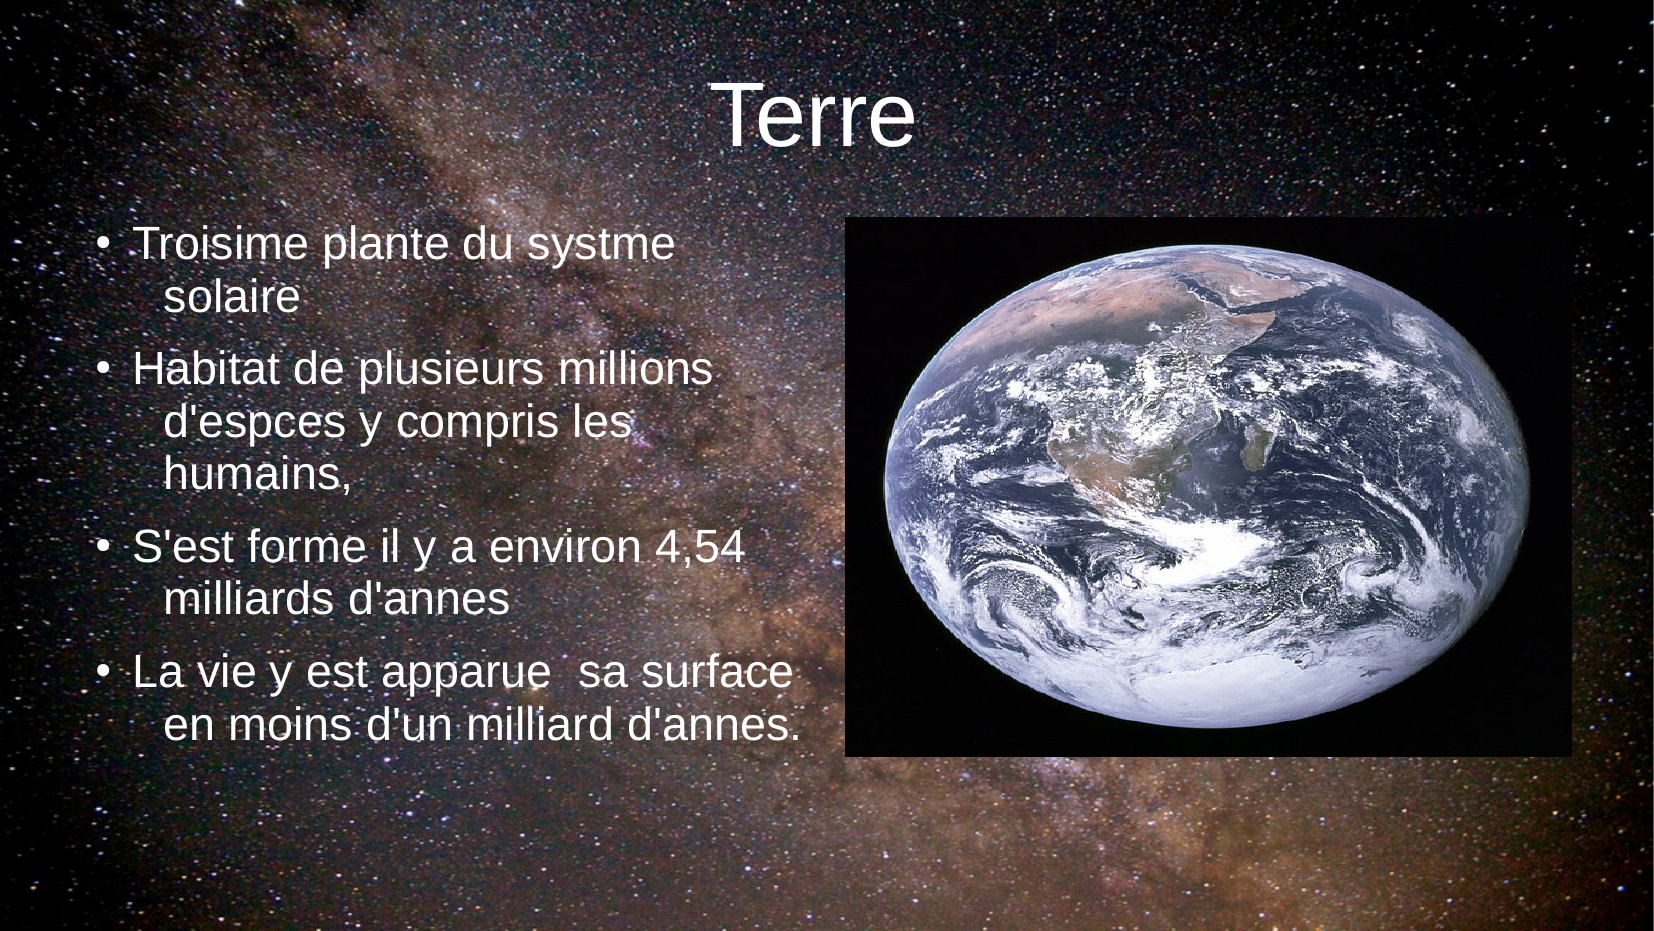

# Terre
Troisime plante du systme solaire
Habitat de plusieurs millions d'espces y compris les humains,
S'est forme il y a environ 4,54 milliards d'annes
La vie y est apparue sa surface en moins d'un milliard d'annes.